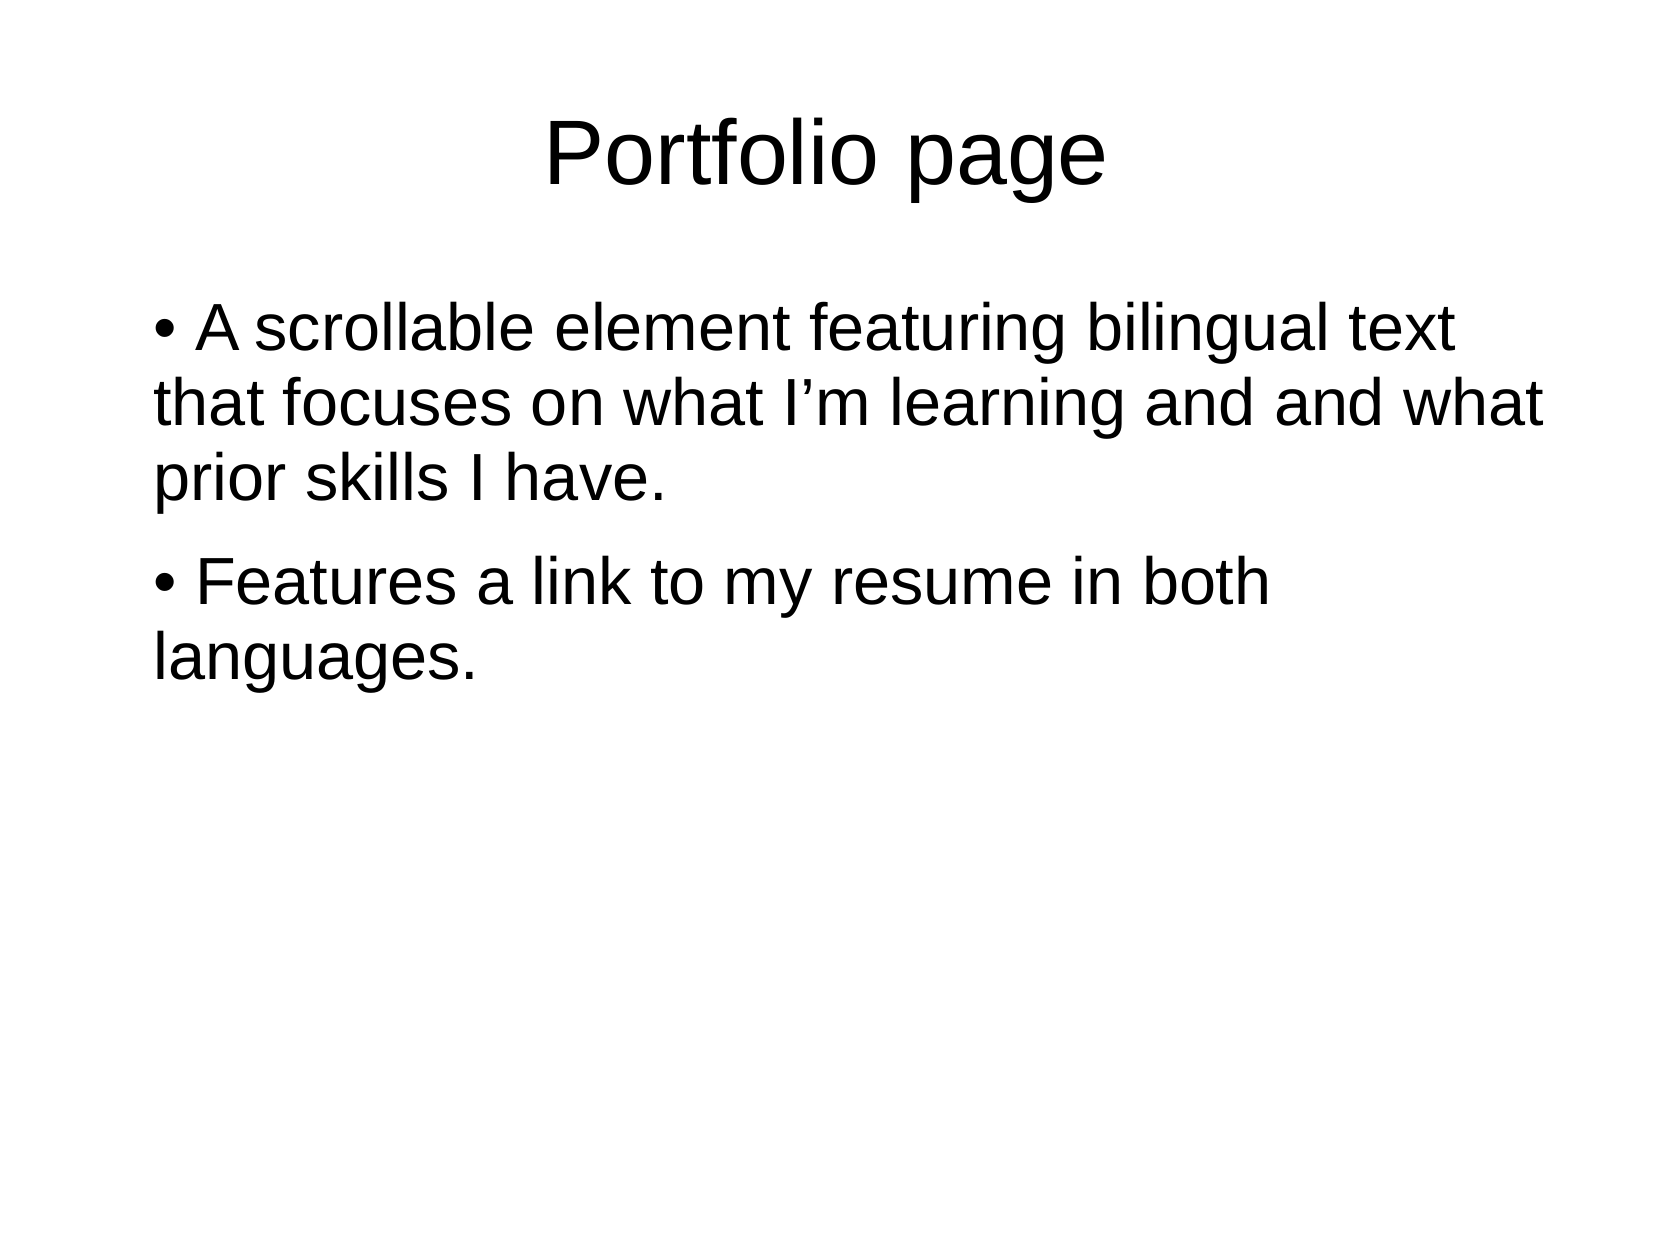

# Portfolio page
• A scrollable element featuring bilingual text that focuses on what I’m learning and and what prior skills I have.
• Features a link to my resume in both languages.